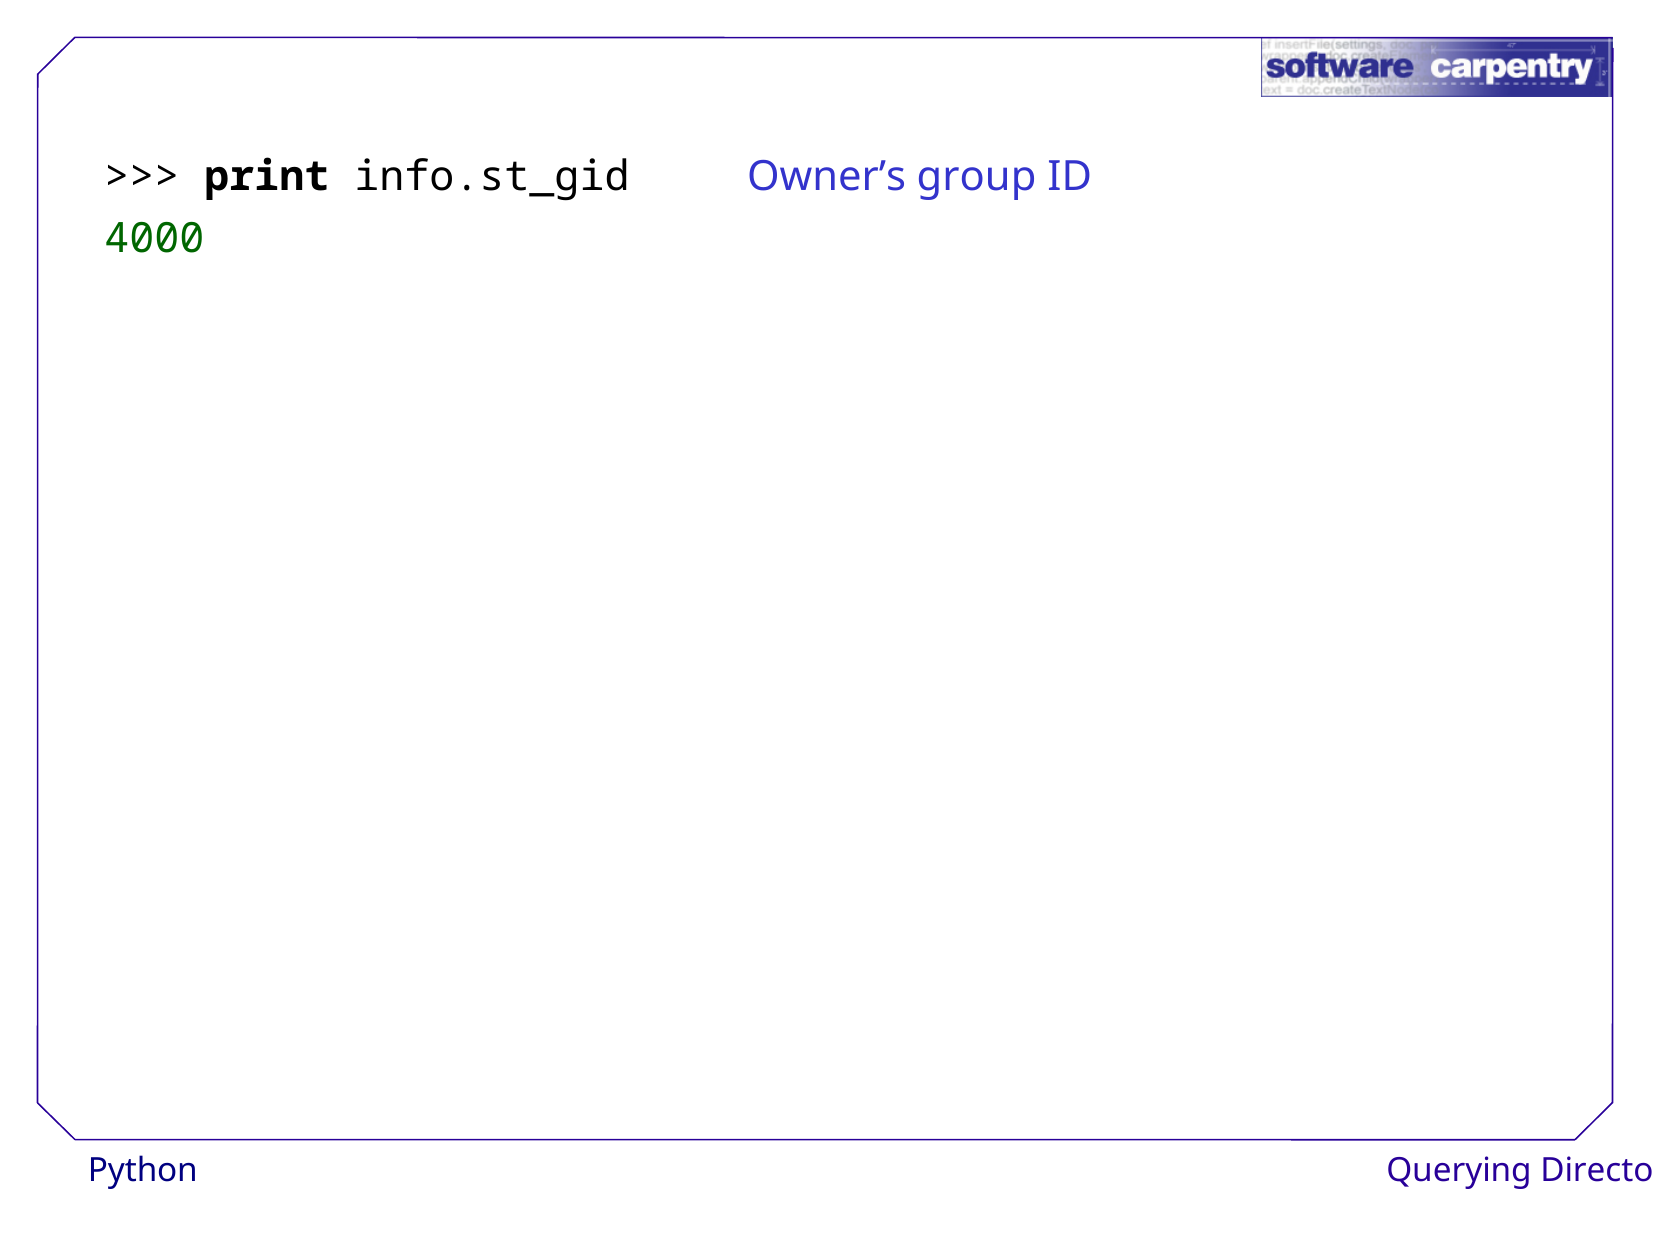

>>> print info.st_gid
4000
Owner’s group ID